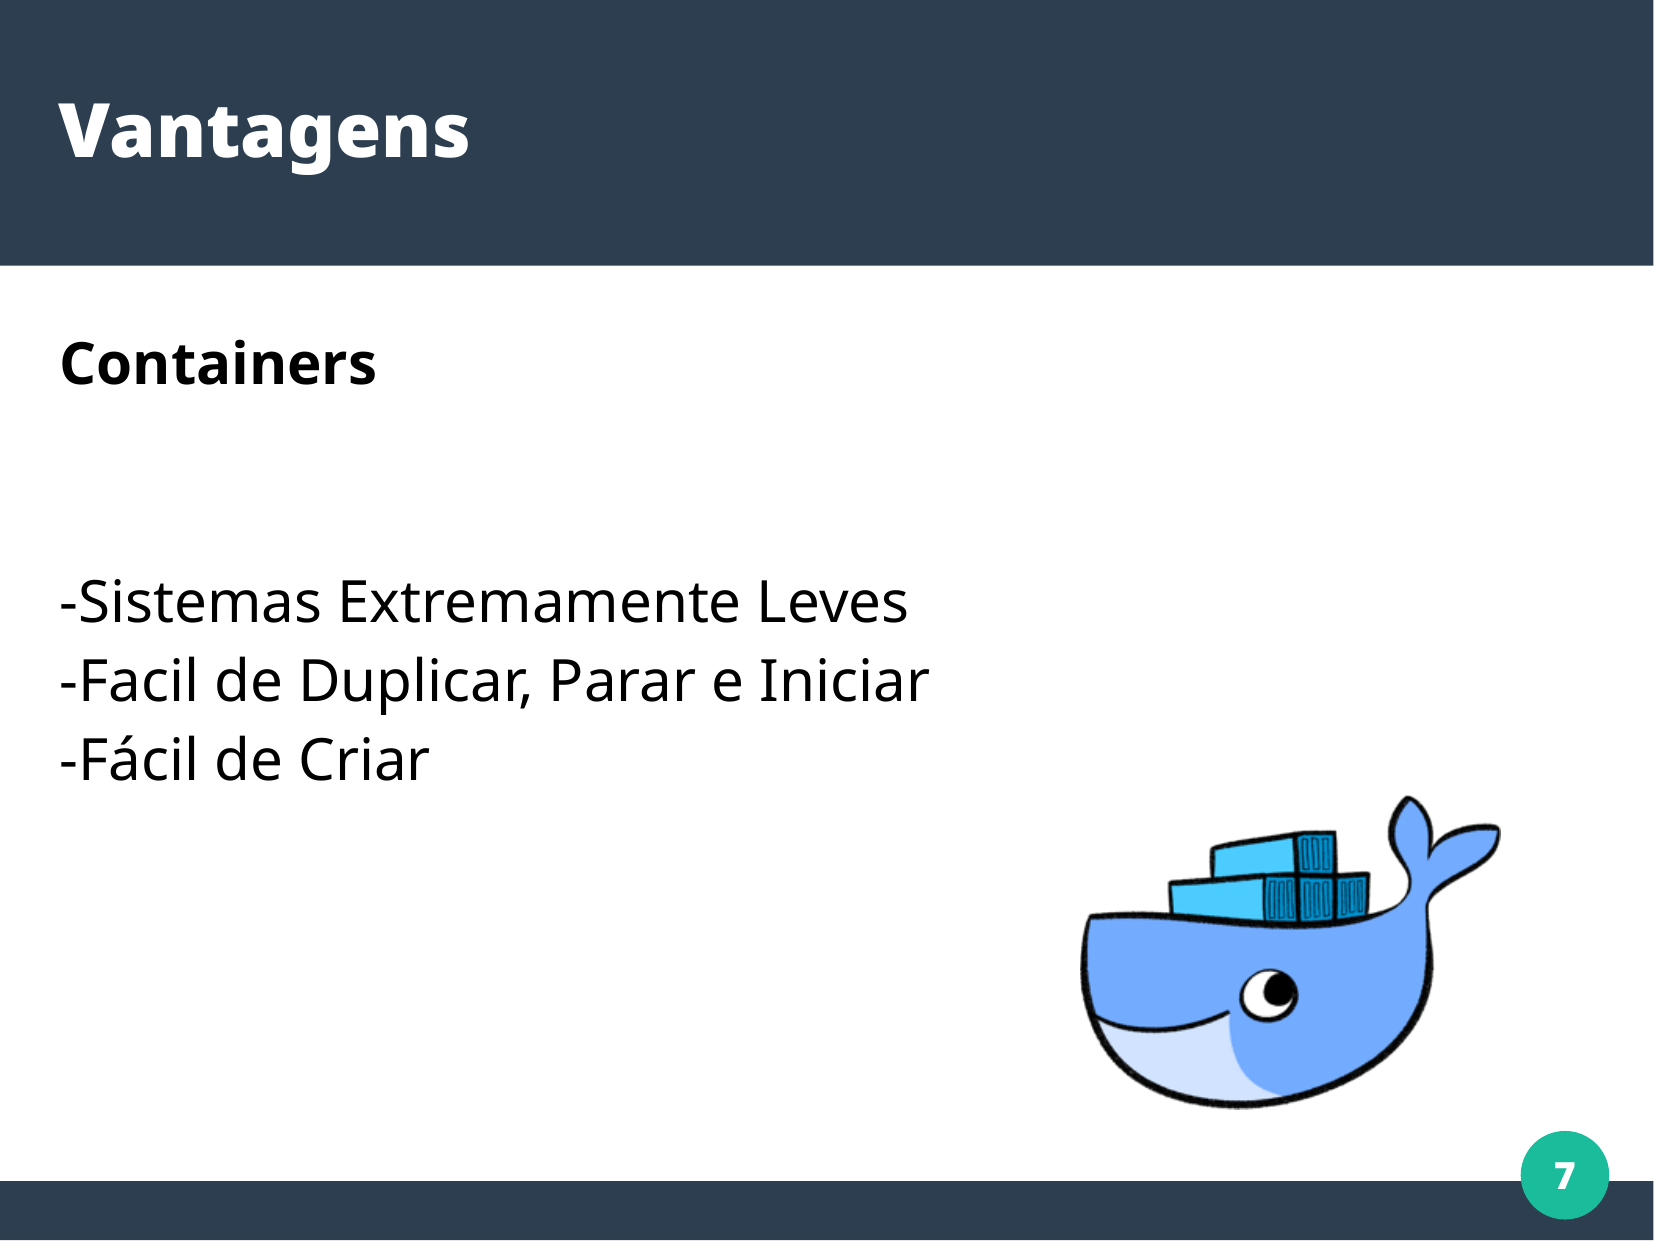

# Vantagens
Containers
-Sistemas Extremamente Leves
-Facil de Duplicar, Parar e Iniciar
-Fácil de Criar
7